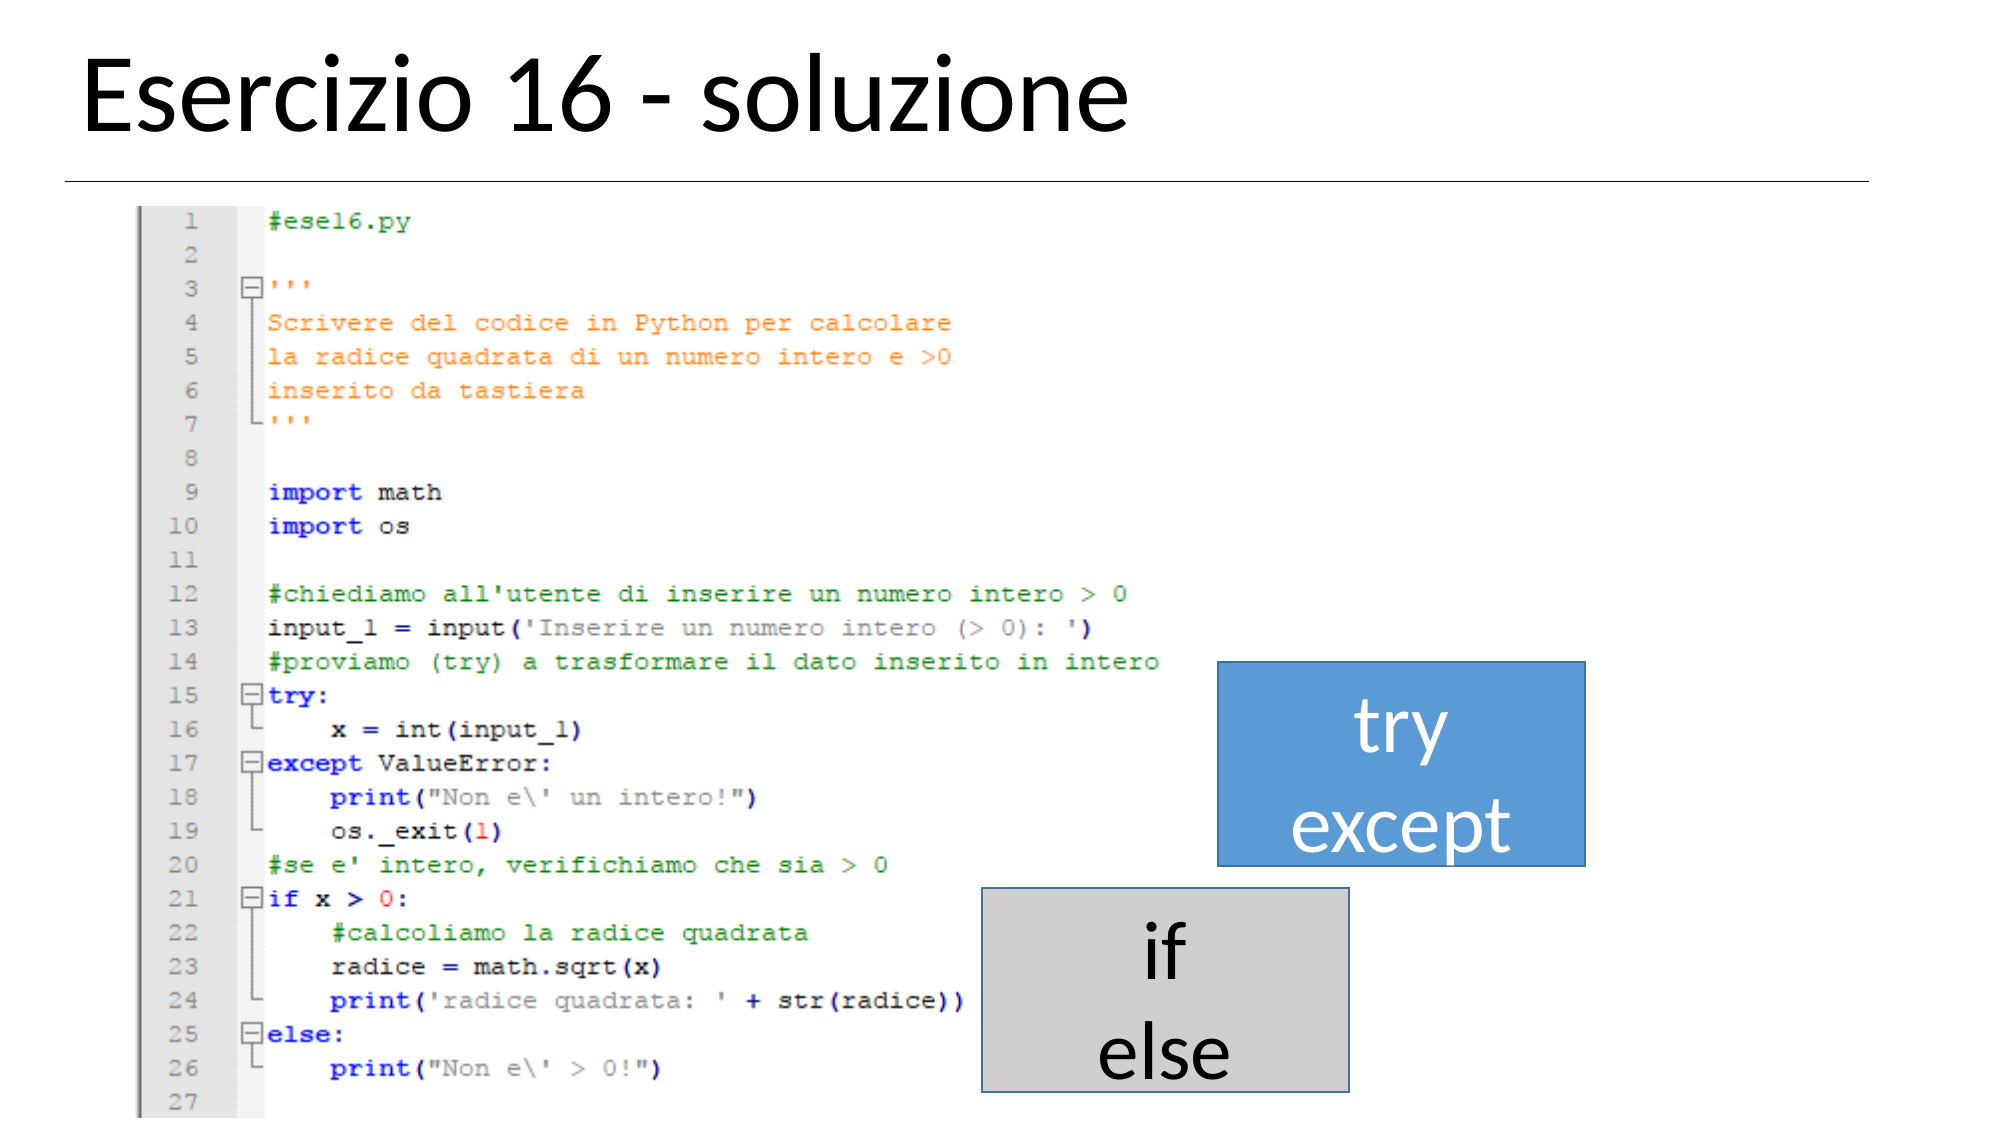

Esercizio 16 - soluzione
try
except
if
else